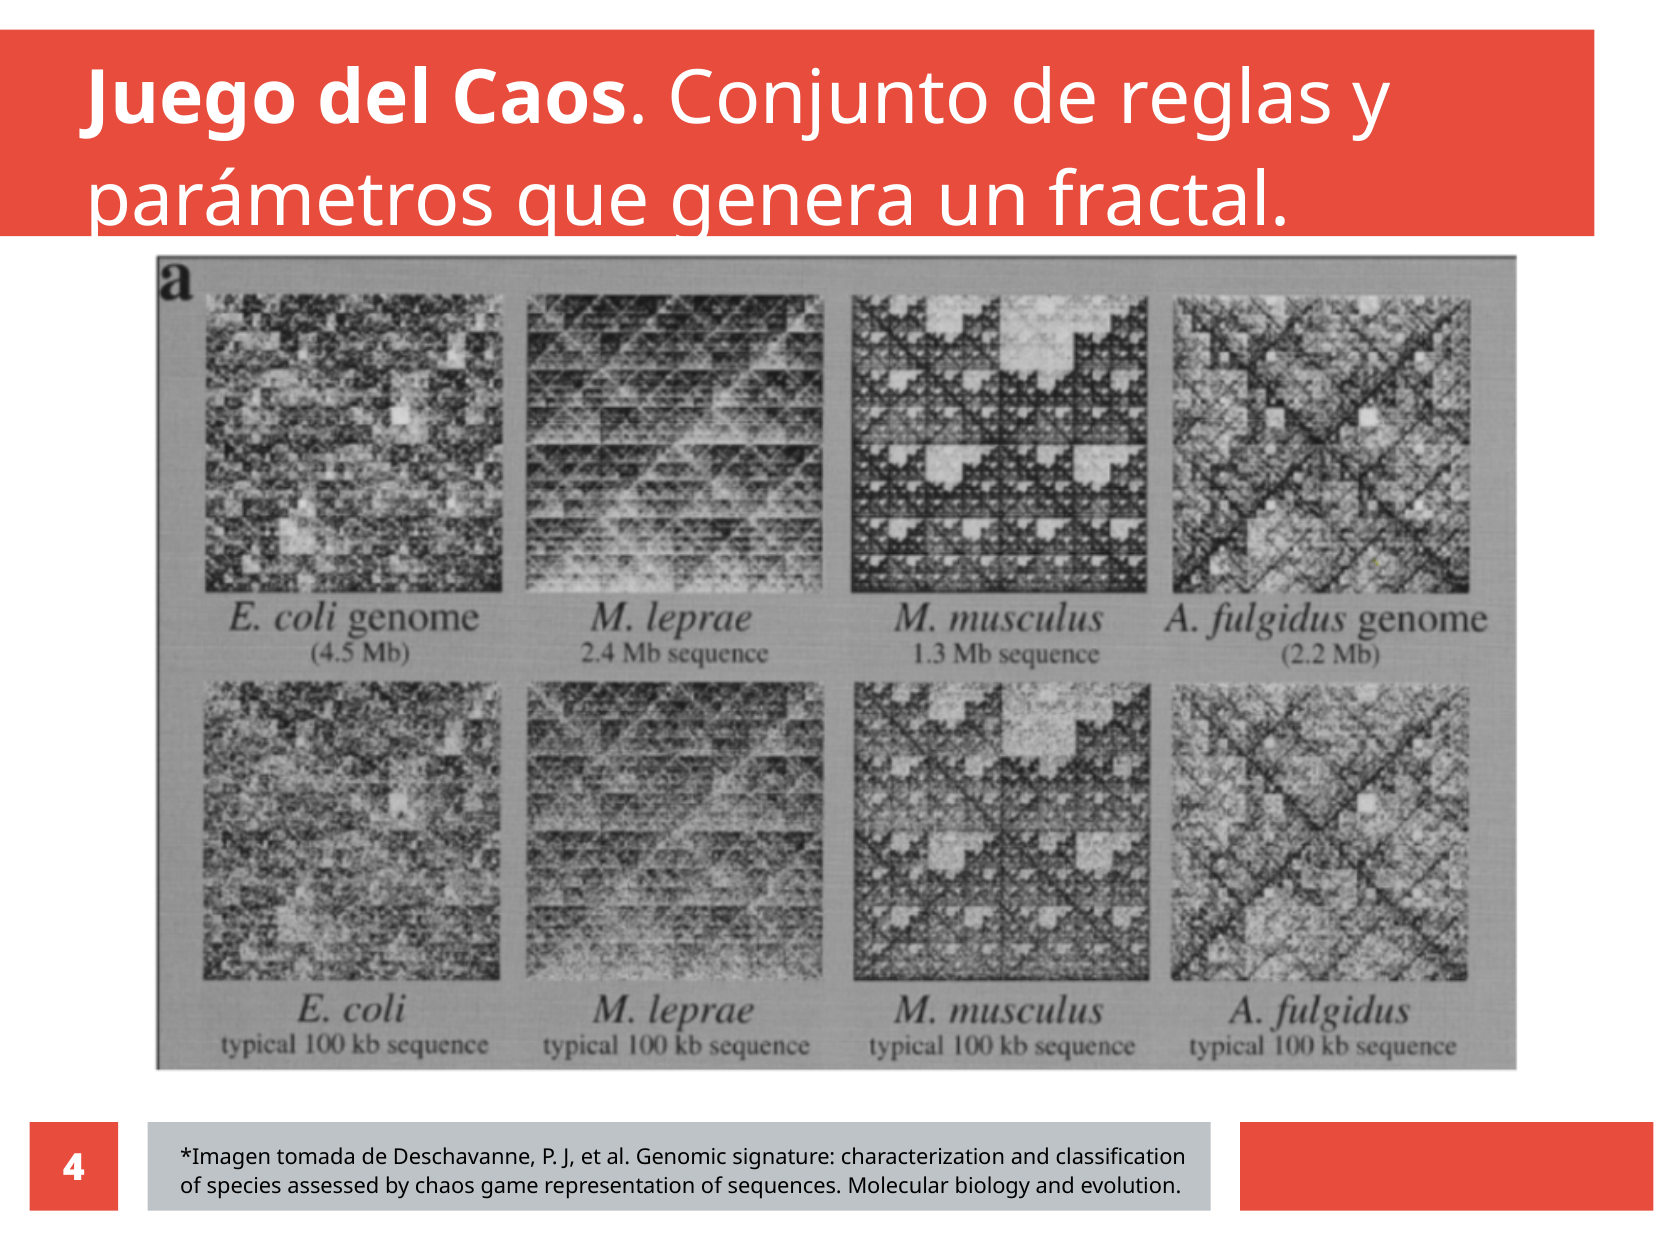

Juego del Caos. Conjunto de reglas y parámetros que genera un fractal.
4
*Imagen tomada de Deschavanne, P. J, et al. Genomic signature: characterization and classification of species assessed by chaos game representation of sequences. Molecular biology and evolution.